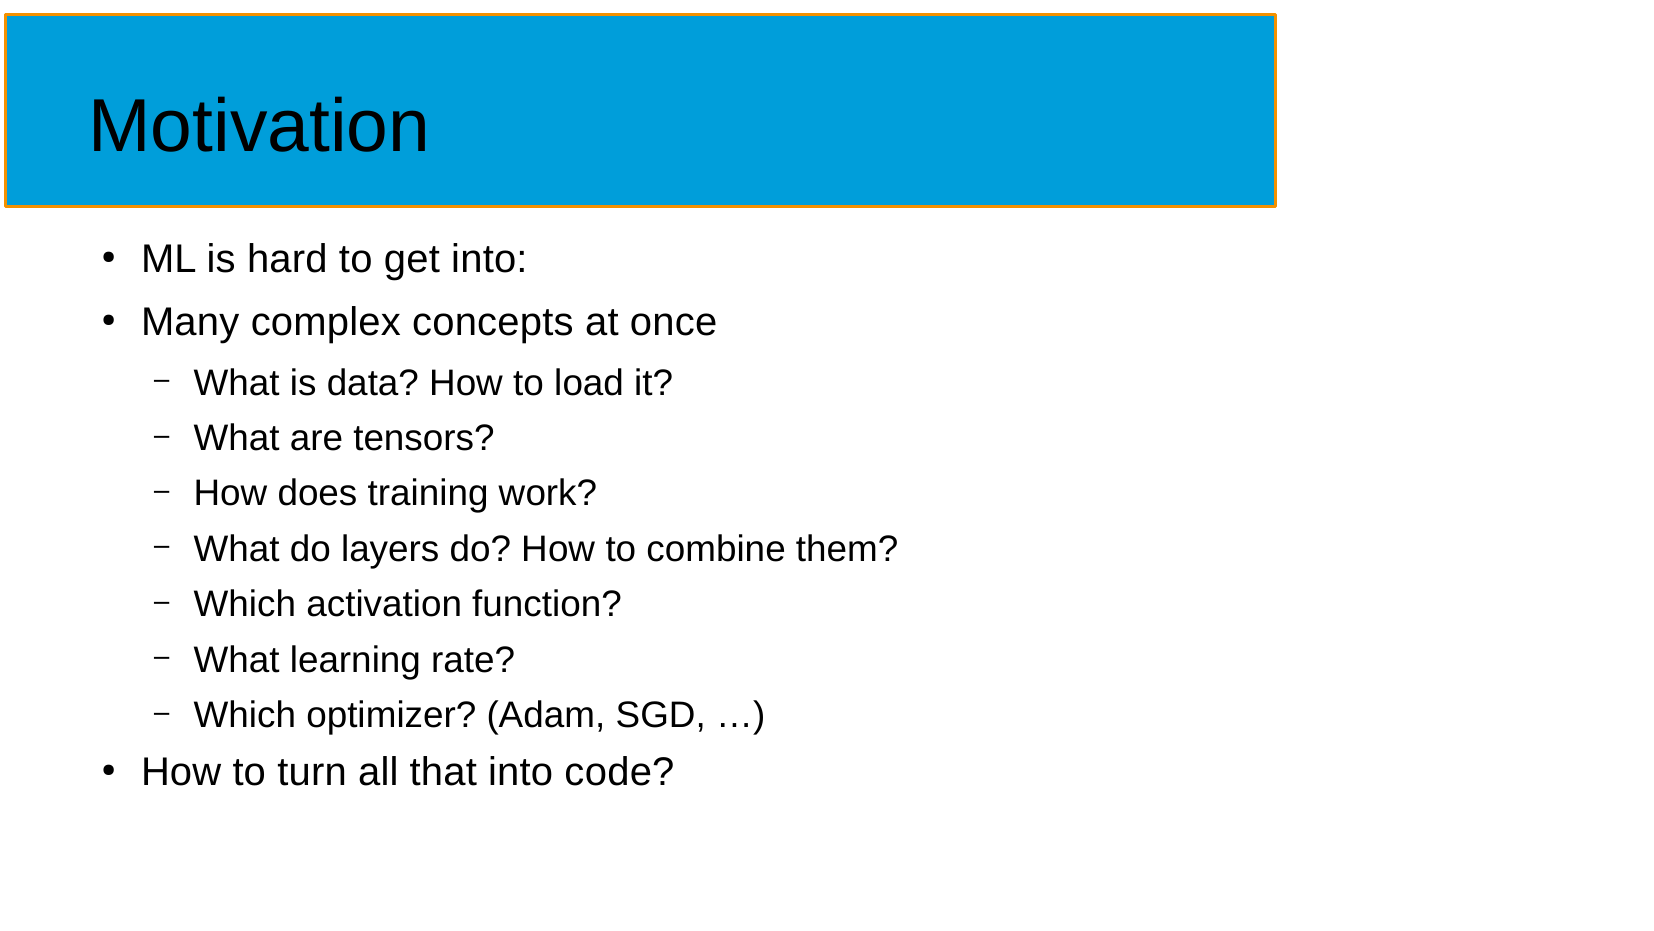

# Motivation
ML is hard to get into:
Many complex concepts at once
What is data? How to load it?
What are tensors?
How does training work?
What do layers do? How to combine them?
Which activation function?
What learning rate?
Which optimizer? (Adam, SGD, …)
How to turn all that into code?